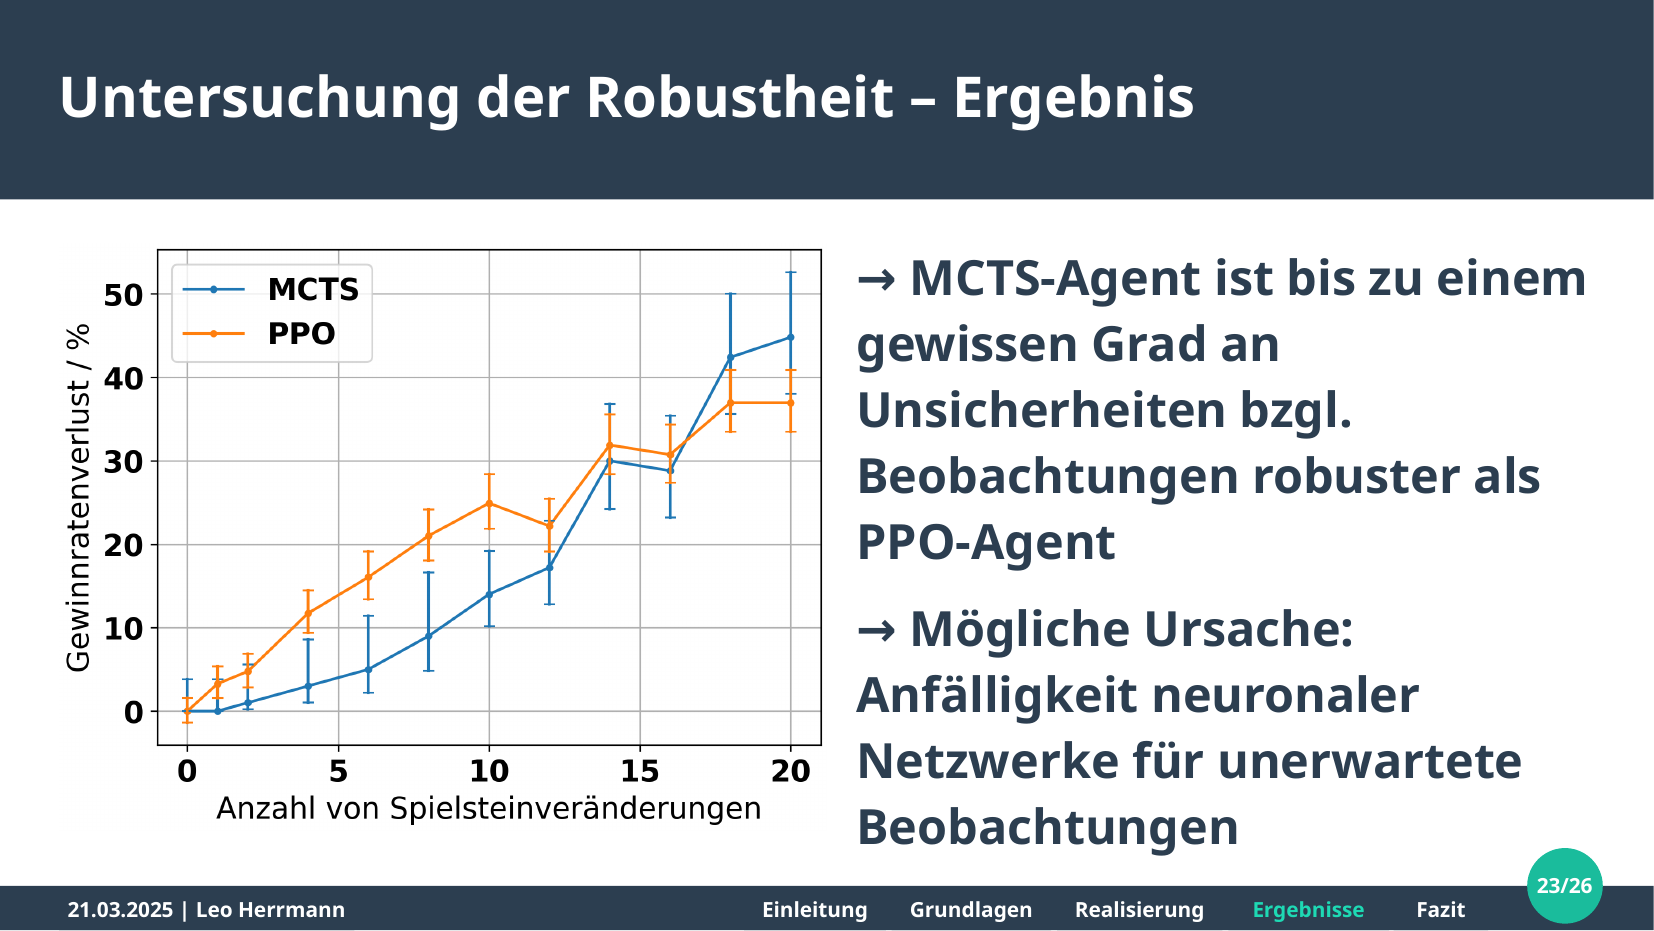

# Untersuchung der Robustheit – Ergebnis
→ MCTS-Agent ist bis zu einem gewissen Grad an Unsicherheiten bzgl. Beobachtungen robuster als PPO-Agent
→ Mögliche Ursache: Anfälligkeit neuronaler Netzwerke für unerwartete Beobachtungen
Einleitung
Grundlagen
Realisierung
Ergebnisse
Fazit